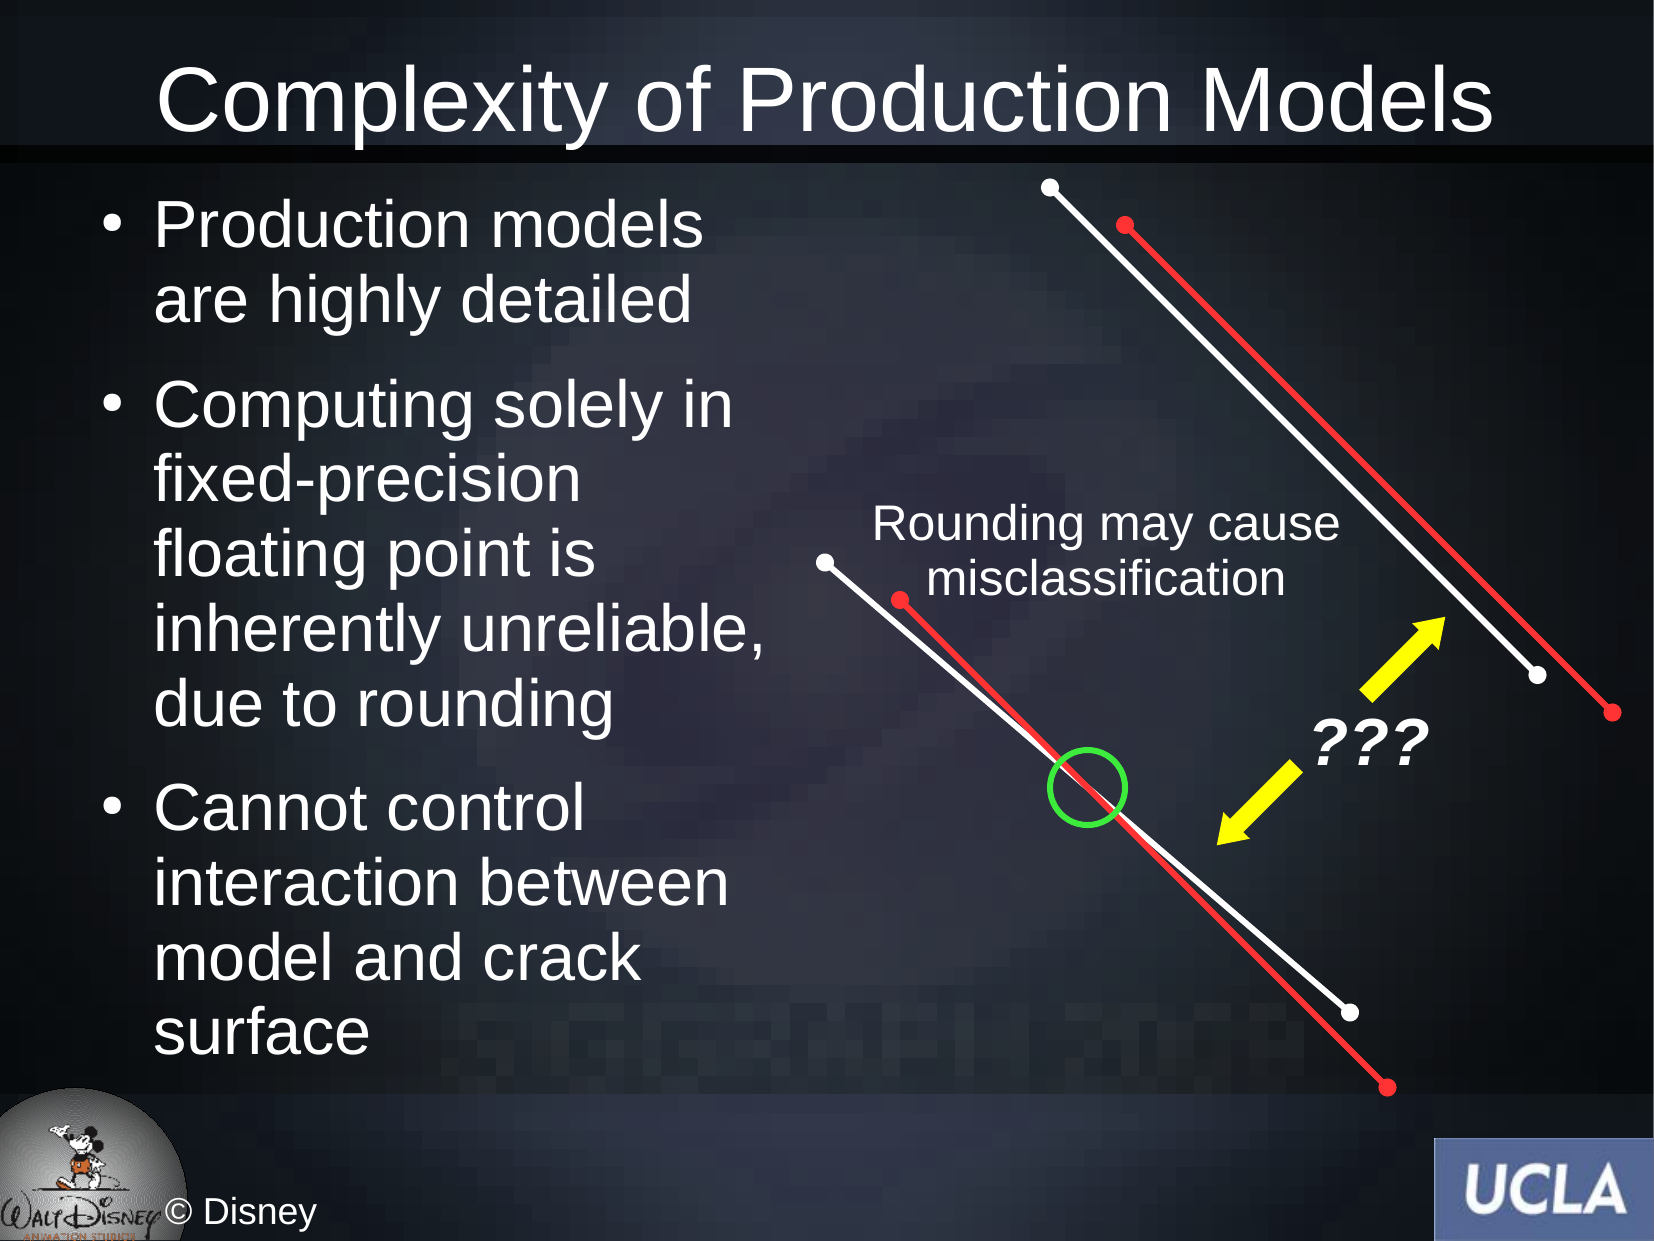

# Complexity of Production Models
Production models are highly detailed
Computing solely in fixed-precision floating point is inherently unreliable, due to rounding
Cannot control interaction between model and crack surface
Rounding may cause misclassification
???